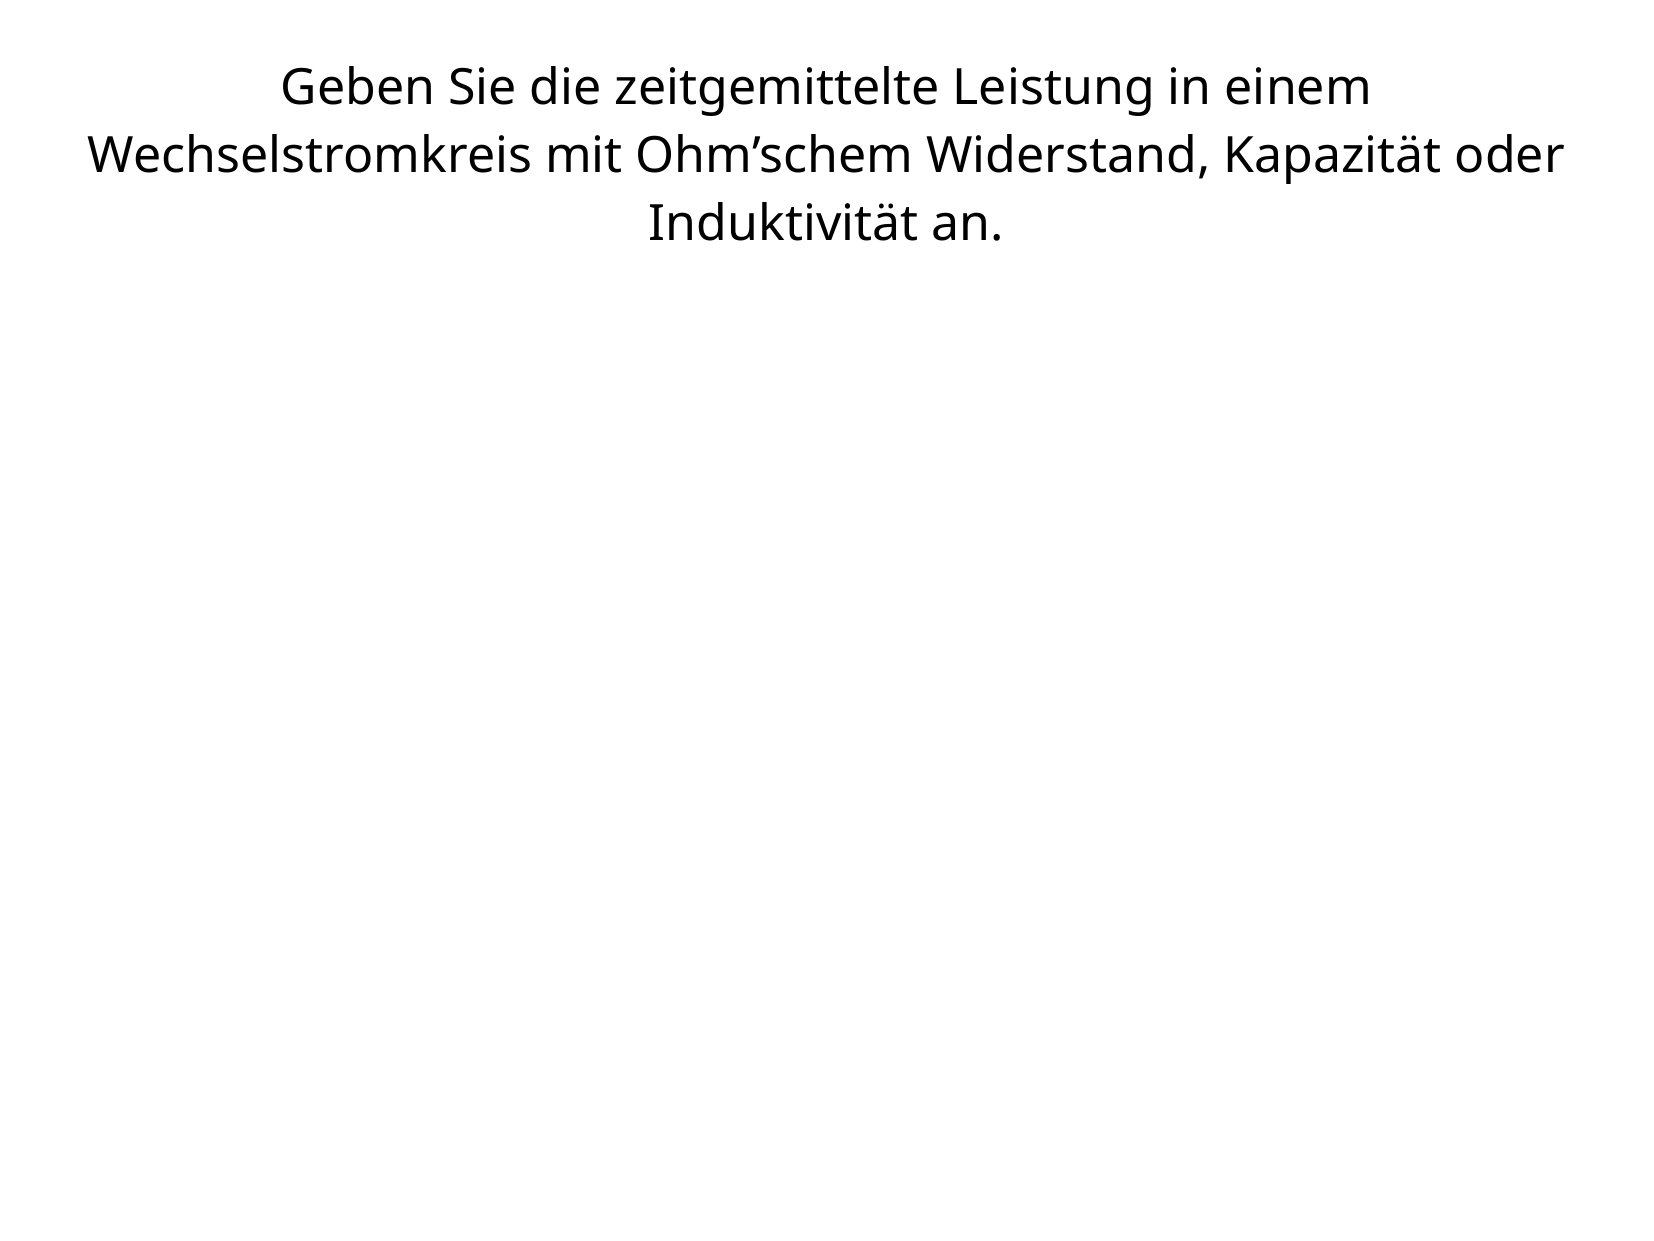

# Geben Sie die zeitgemittelte Leistung in einem Wechselstromkreis mit Ohm’schem Widerstand, Kapazität oder Induktivität an.